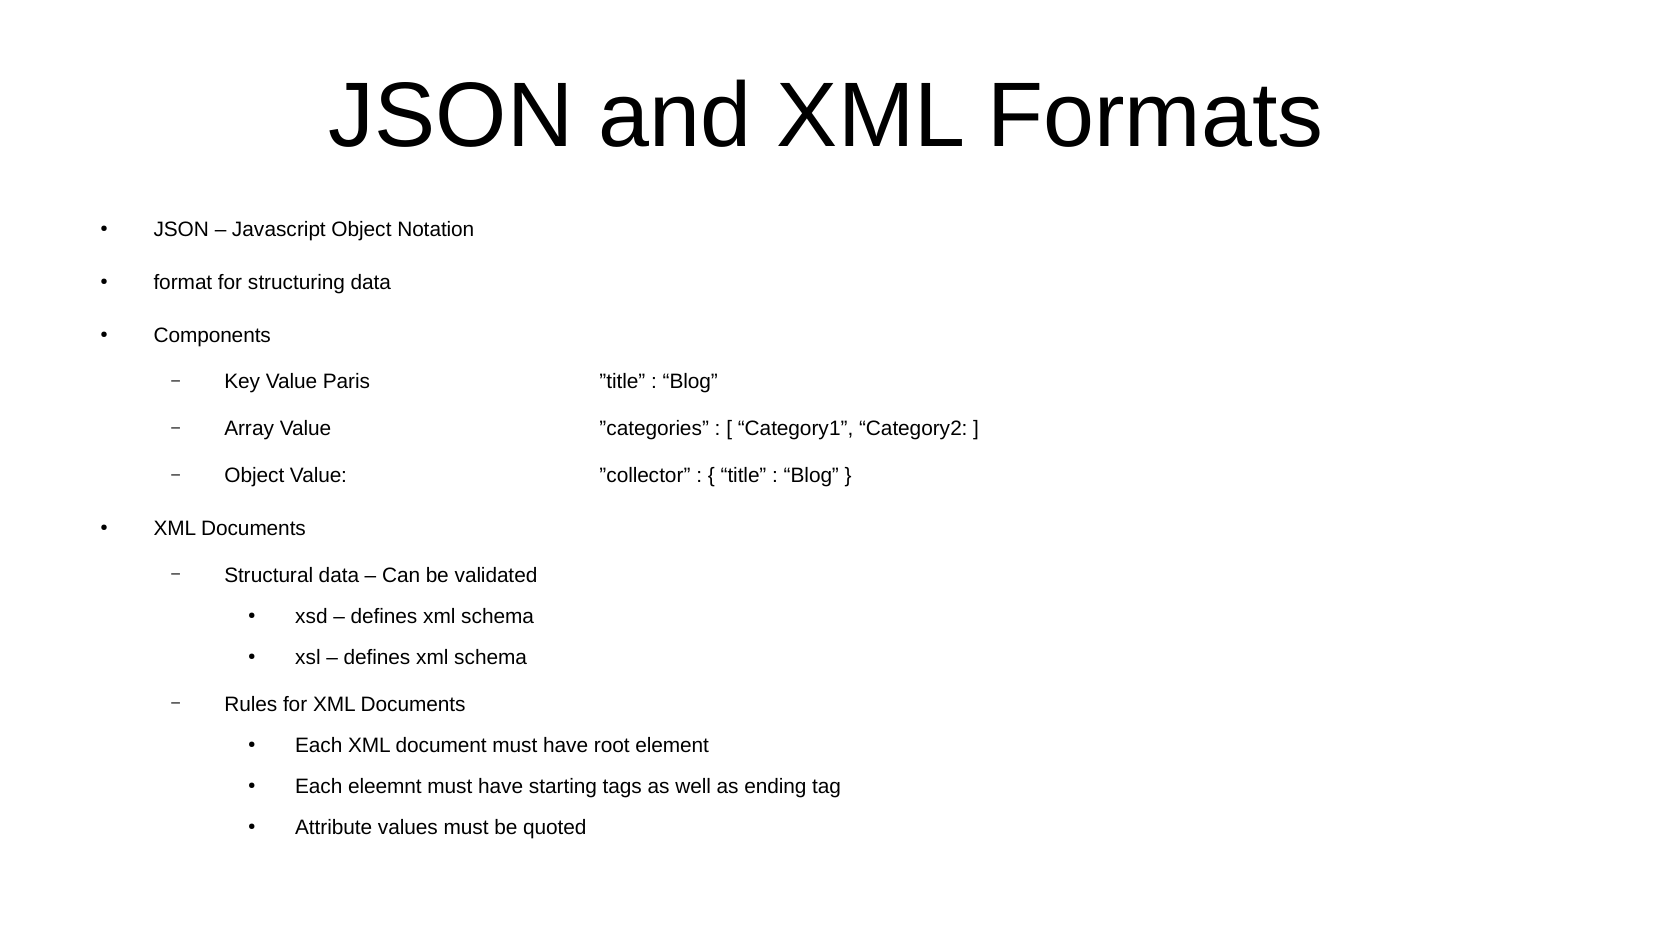

# JSON and XML Formats
JSON – Javascript Object Notation
format for structuring data
Components
Key Value Paris				”title” : “Blog”
Array Value 				”categories” : [ “Category1”, “Category2: ]
Object Value:				”collector” : { “title” : “Blog” }
XML Documents
Structural data – Can be validated
xsd – defines xml schema
xsl – defines xml schema
Rules for XML Documents
Each XML document must have root element
Each eleemnt must have starting tags as well as ending tag
Attribute values must be quoted